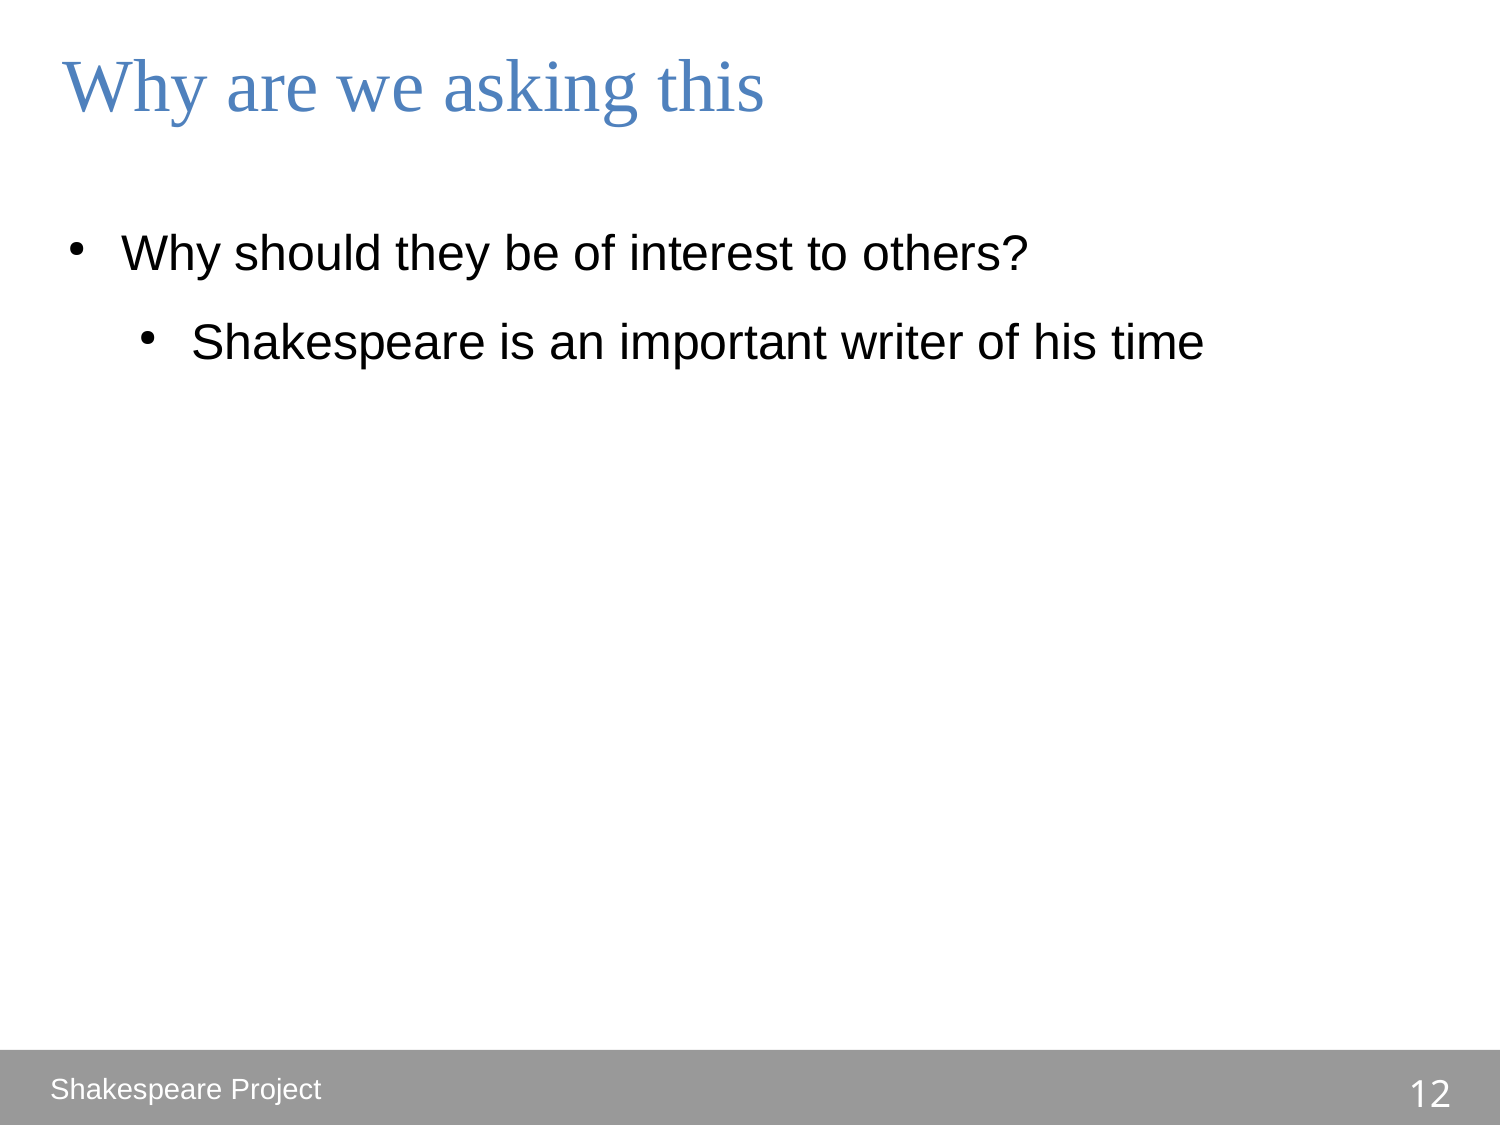

# Why are we asking this
Why should they be of interest to others?
Shakespeare is an important writer of his time
Shakespeare Project